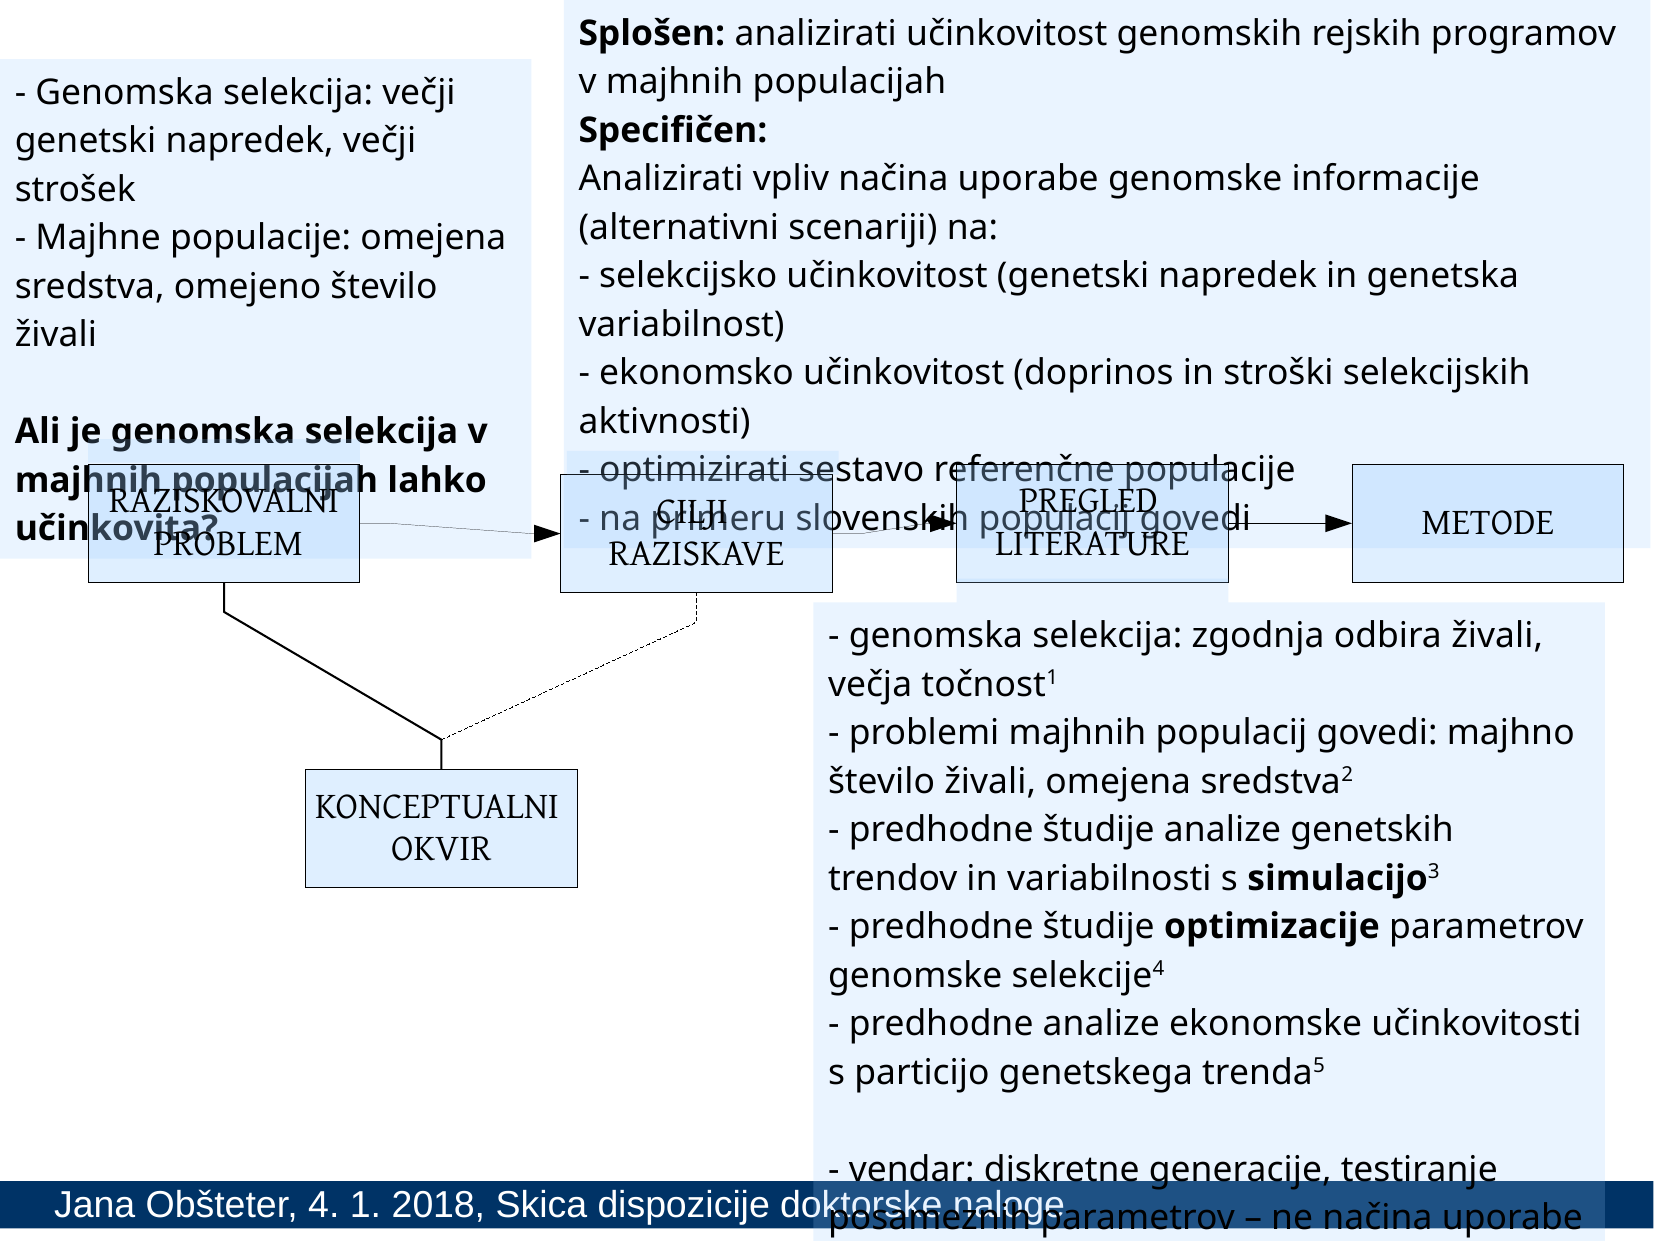

Splošen: analizirati učinkovitost genomskih rejskih programov v majhnih populacijah
Specifičen:
Analizirati vpliv načina uporabe genomske informacije (alternativni scenariji) na:
- selekcijsko učinkovitost (genetski napredek in genetska variabilnost)
- ekonomsko učinkovitost (doprinos in stroški selekcijskih aktivnosti)
- optimizirati sestavo referenčne populacije
- na primeru slovenskih populacij govedi
- Genomska selekcija: večji genetski napredek, večji strošek
- Majhne populacije: omejena sredstva, omejeno število živali
Ali je genomska selekcija v majhnih populacijah lahko učinkovita?
RAZISKOVALNI
 PROBLEM
PREGLED
LITERATURE
METODE
CILJI
RAZISKAVE
- genomska selekcija: zgodnja odbira živali, večja točnost1
- problemi majhnih populacij govedi: majhno število živali, omejena sredstva2
- predhodne študije analize genetskih trendov in variabilnosti s simulacijo3
- predhodne študije optimizacije parametrov genomske selekcije4
- predhodne analize ekonomske učinkovitosti s particijo genetskega trenda5
- vendar: diskretne generacije, testiranje posameznih parametrov – ne načina uporabe genomske informacije in učinkovitosti
KONCEPTUALNI
OKVIR
 Jana Obšteter, 4. 1. 2018, Skica dispozicije doktorske naloge